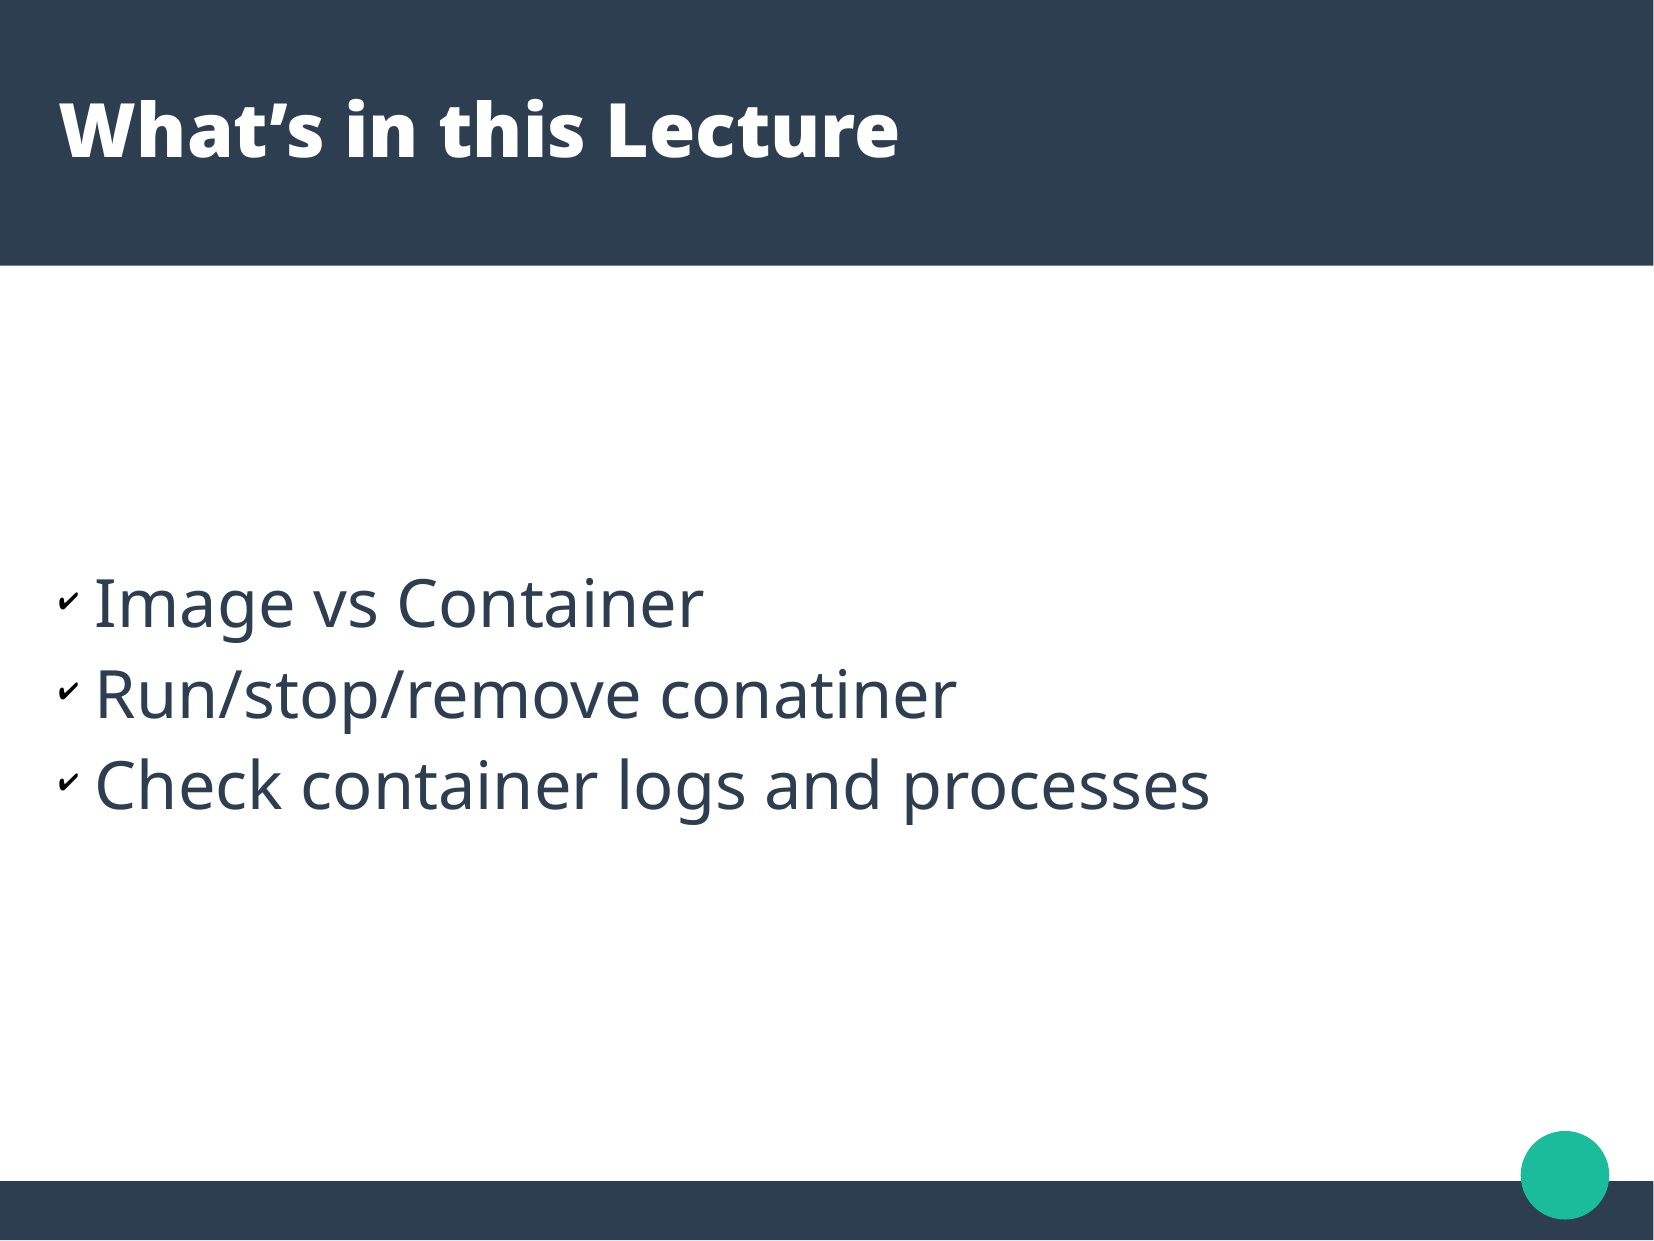

# What’s in this Lecture
Image vs Container
Run/stop/remove conatiner
Check container logs and processes